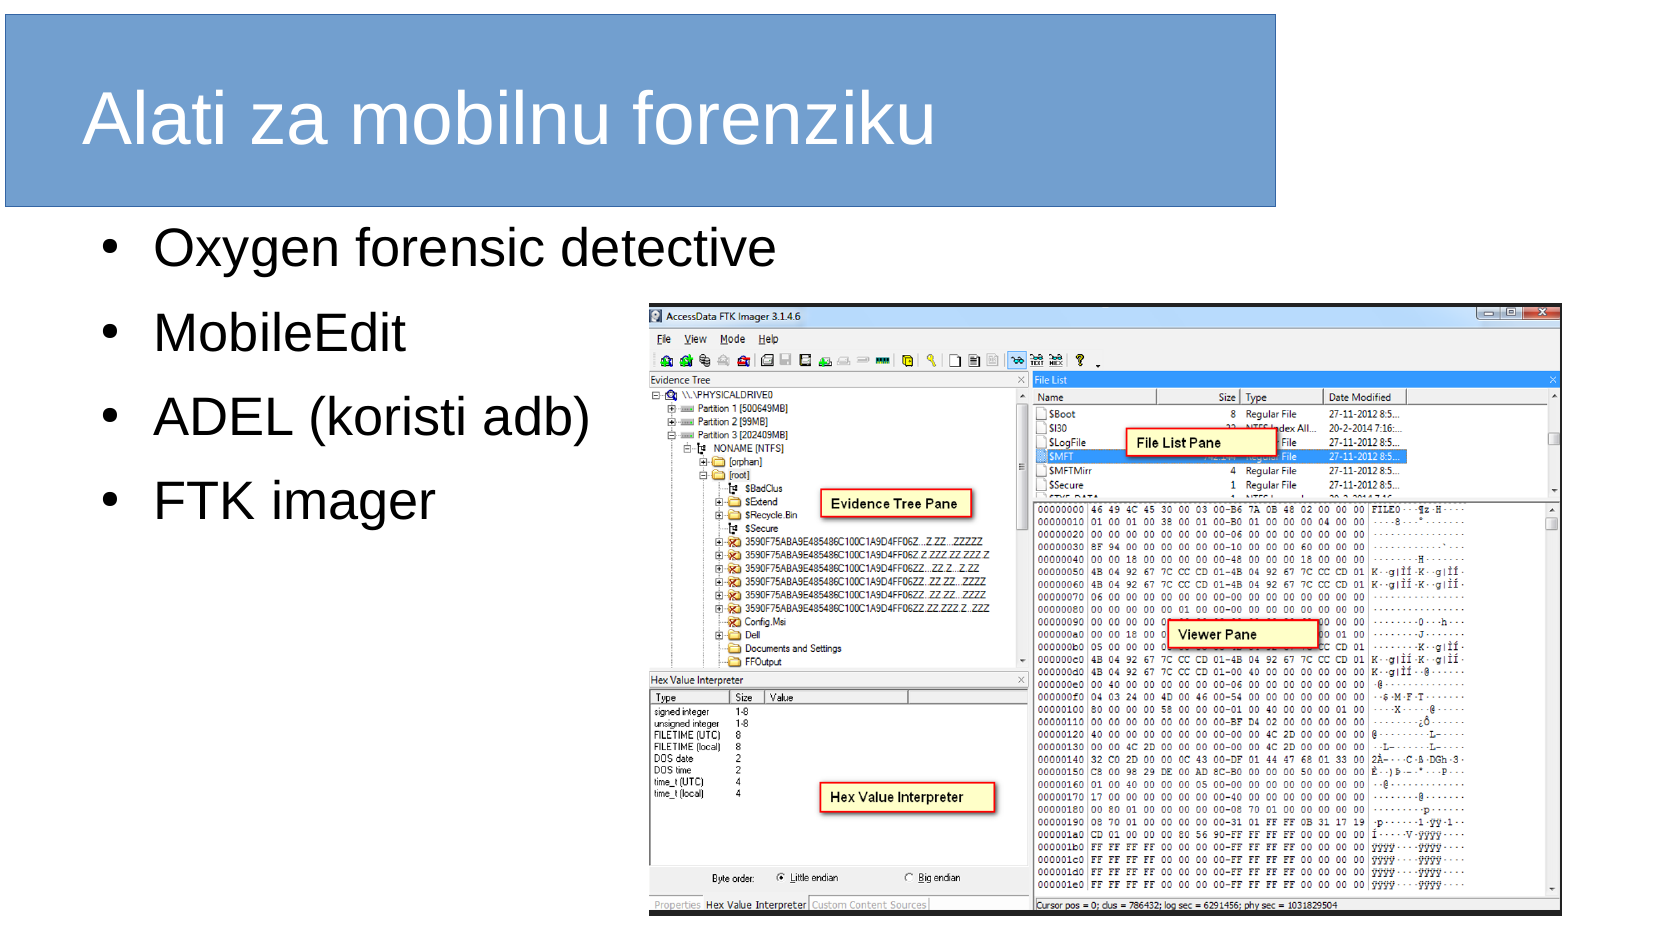

# Alati za mobilnu forenziku
Oxygen forensic detective
MobileEdit
ADEL (koristi adb)
FTK imager